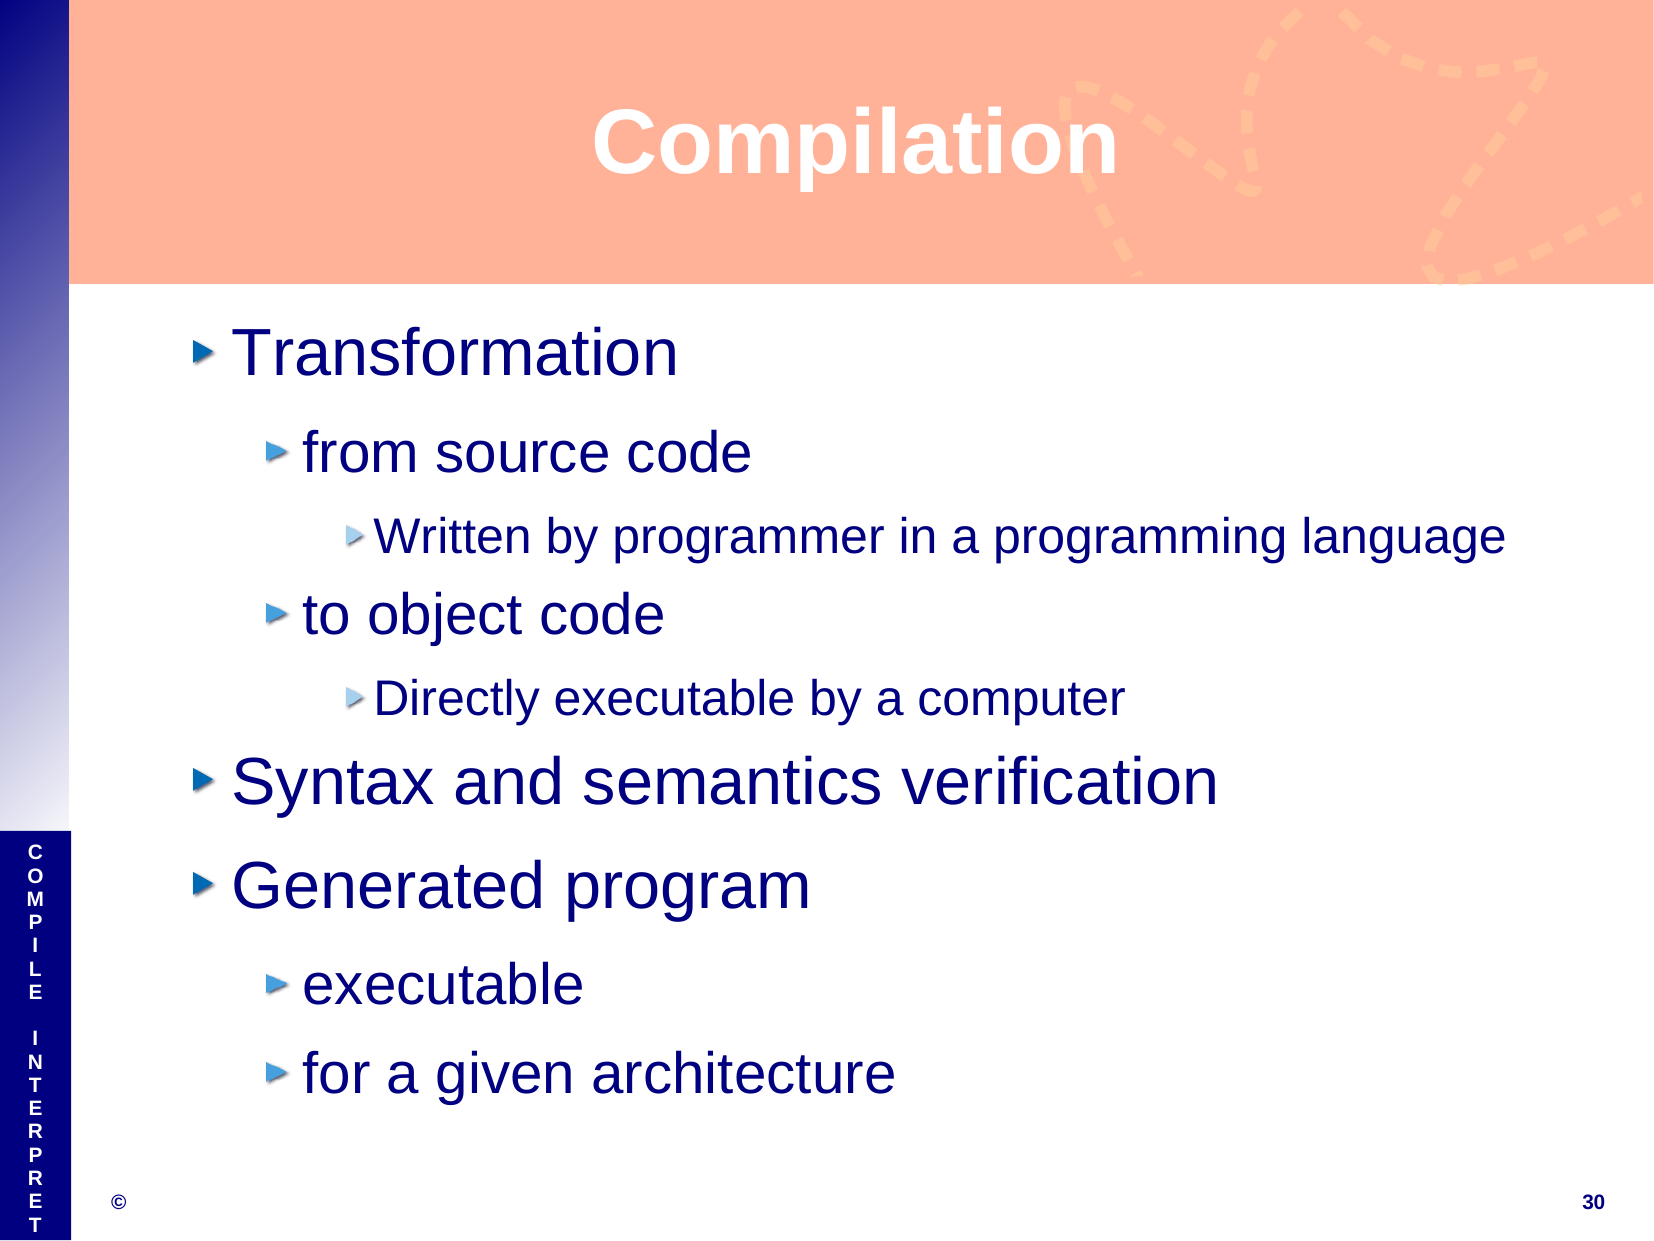

# Compilation
Transformation
from source code
Written by programmer in a programming language
to object code
Directly executable by a computer
Syntax and semantics verification
Generated program
executable
for a given architecture
C
O
M
P
I
L
E
I
N
T
E
R
P
R
E
T